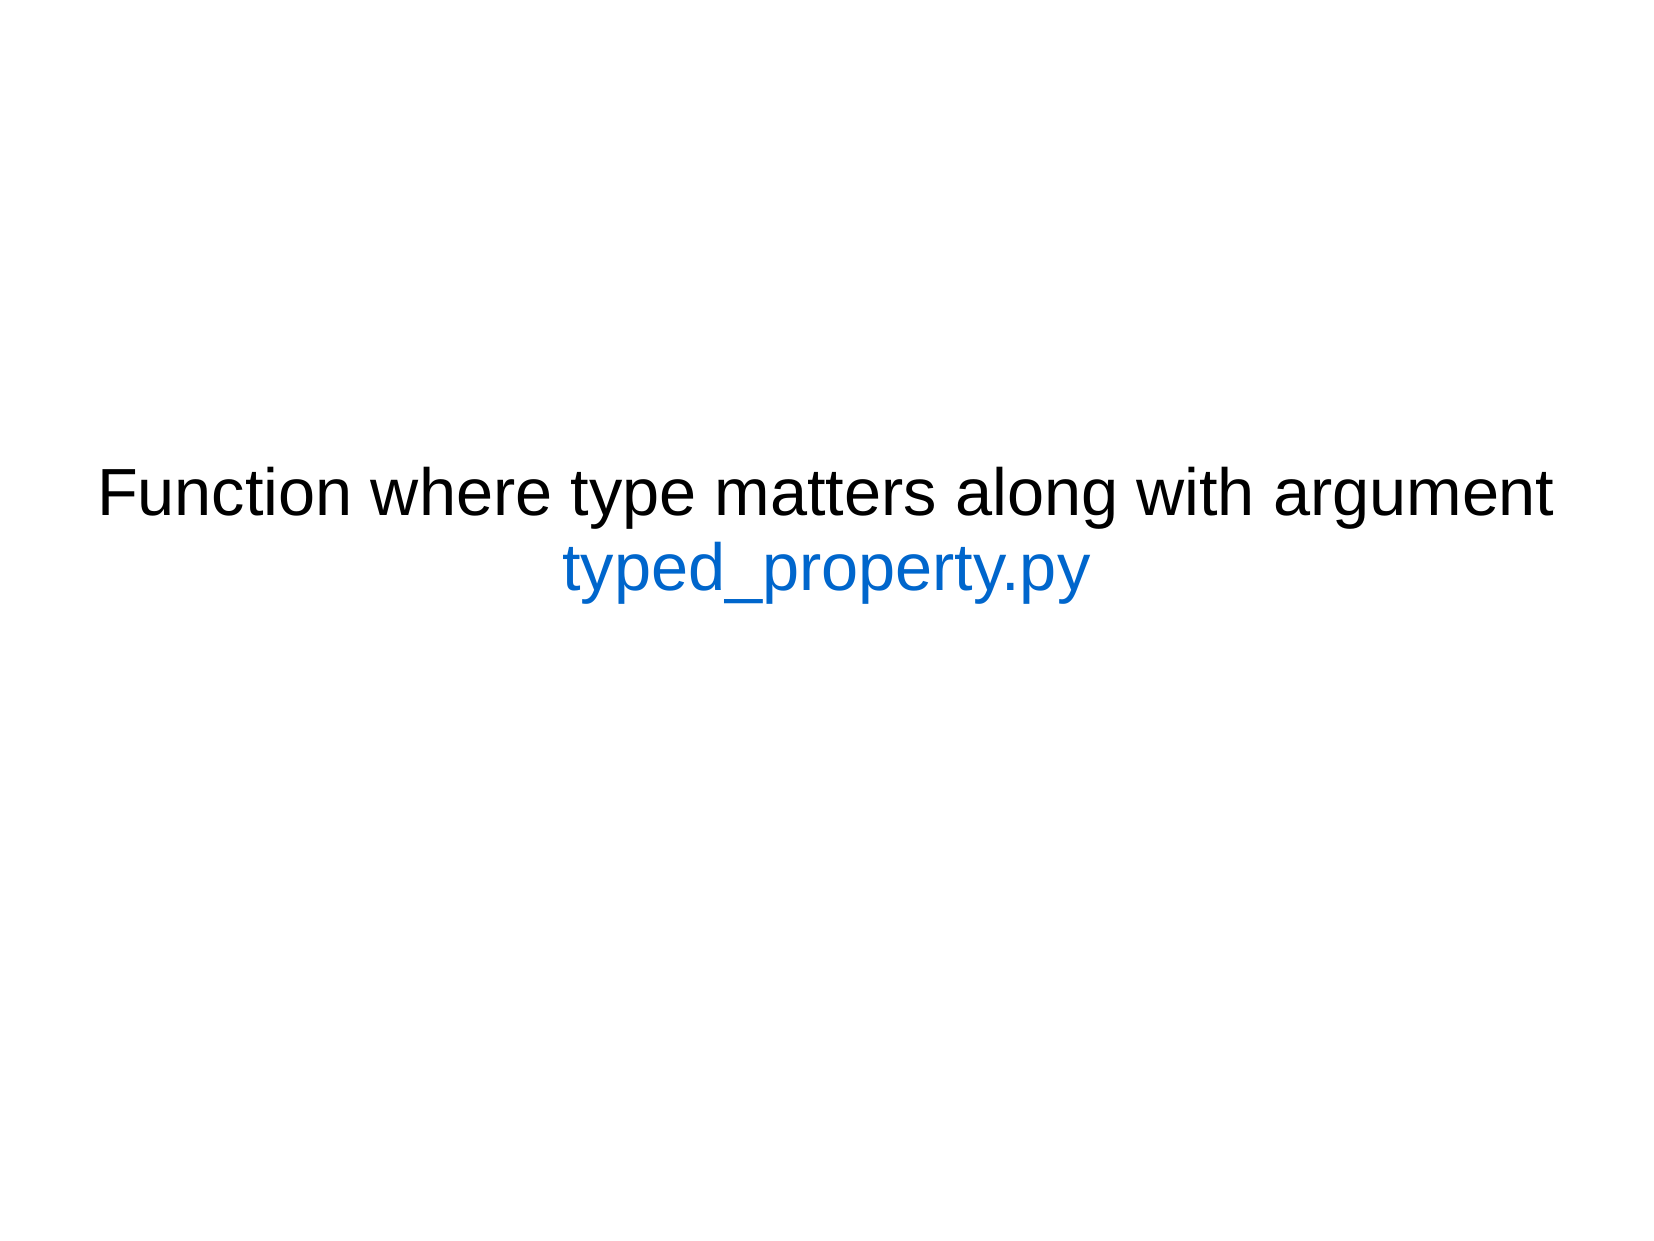

# Function where type matters along with argument
typed_property.py